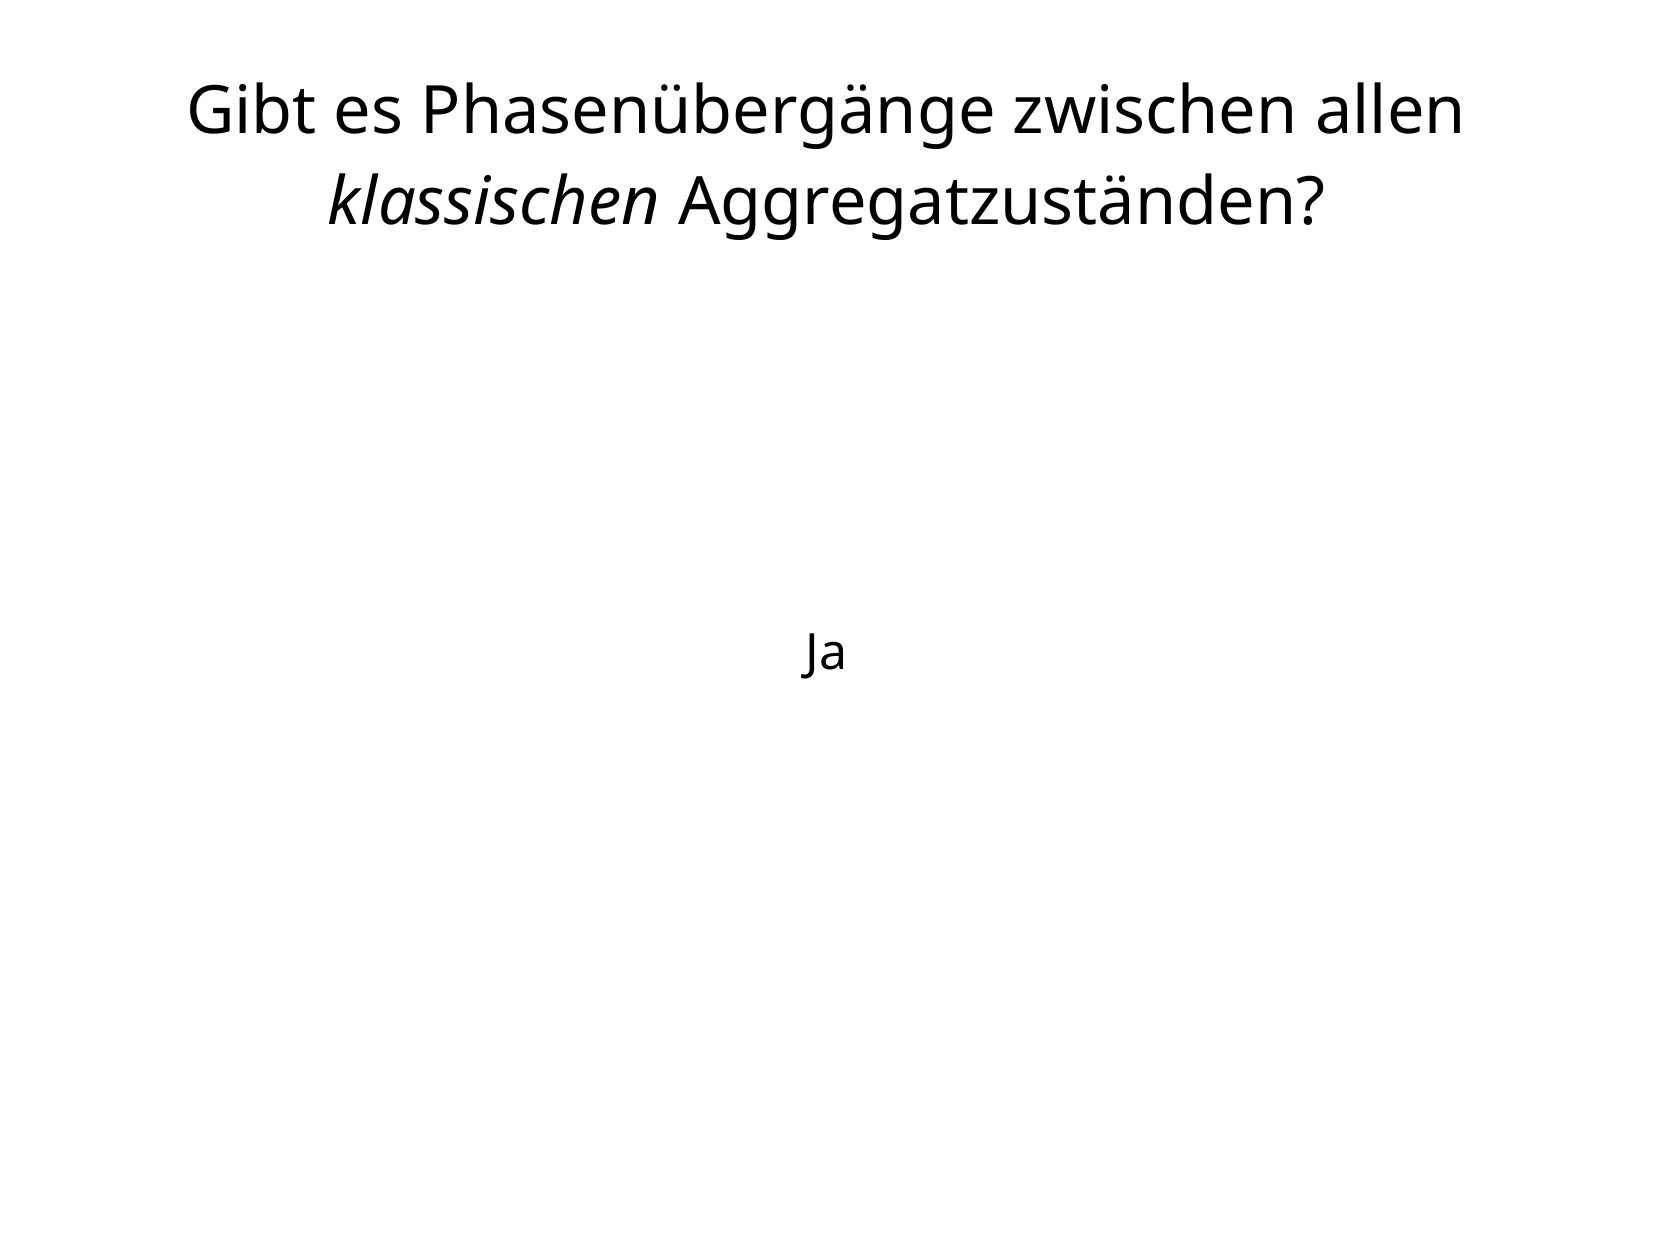

# Gibt es Phasenübergänge zwischen allen klassischen Aggregatzuständen?
Ja